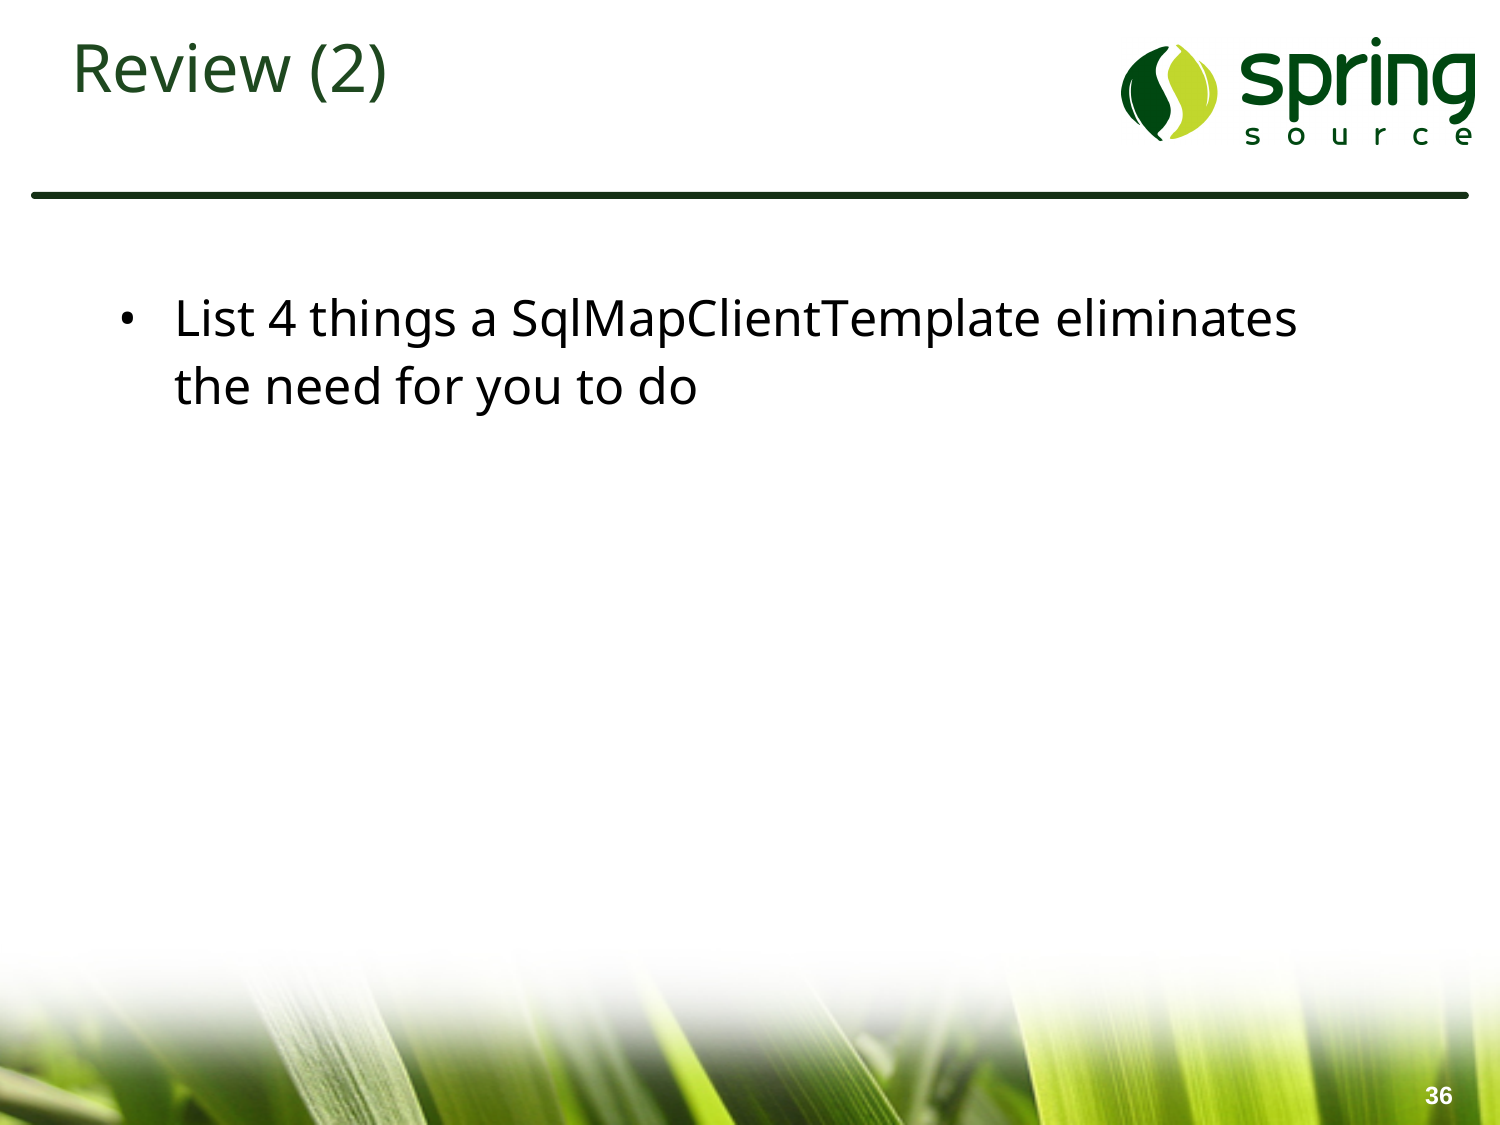

# Review (2)
List 4 things a SqlMapClientTemplate eliminates the need for you to do